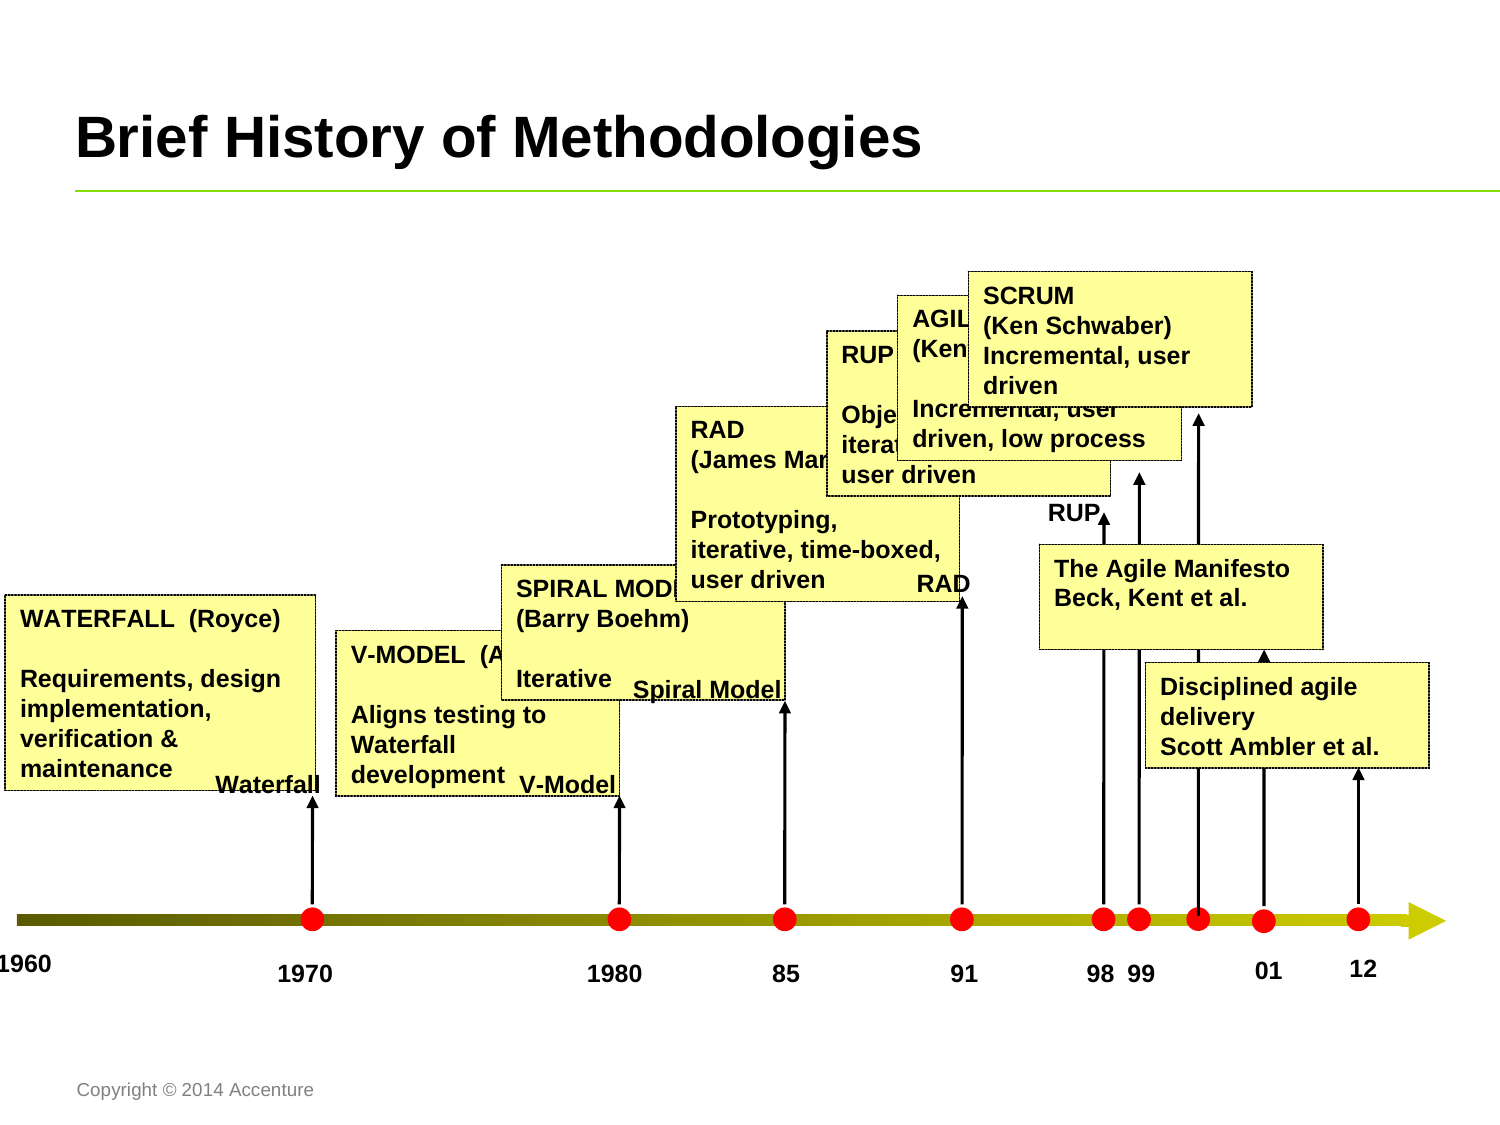

# Brief History of Methodologies
SCRUM
(Ken Schwaber)
Incremental, user driven
AGILE e.g. XP
(Kent Beck)
Incremental, user driven, low process
RUP (Rational)
Object oriented, iterative, time-boxed, user driven
RAD
(James Martin)
Prototyping, iterative, time-boxed, user driven
RUP
The Agile Manifesto
Beck, Kent et al.
RAD
SPIRAL MODEL
(Barry Boehm)
Iterative
WATERFALL (Royce)
Requirements, design
implementation, verification & maintenance
V-MODEL (Anon)
Aligns testing to
Waterfall development
Disciplined agile delivery
Scott Ambler et al.
Spiral Model
Waterfall
V-Model
1960
12
01
1970
1980
85
91
98
99
6